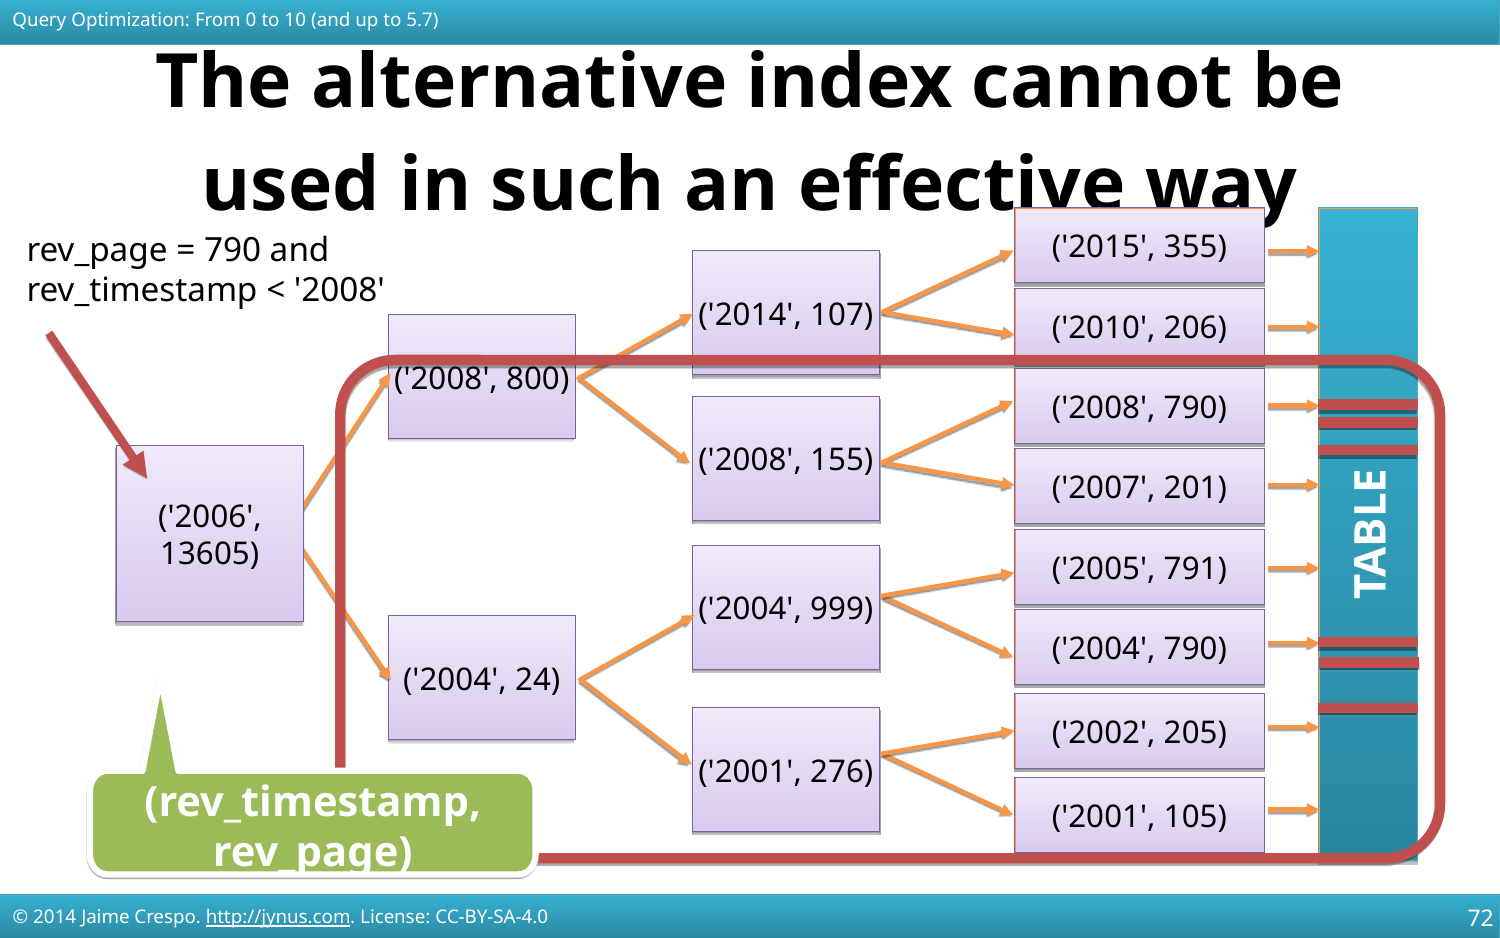

# The alternative index cannot be used in such an effective way
('2015', 355)
rev_page = 790 and rev_timestamp < '2008'
('2014', 107)
('2010', 206)
('2008', 800)
('2008', 790)
('2008', 155)
('2006', 13605)
('2007', 201)
TABLE
('2005', 791)
('2004', 999)
('2004', 790)
('2004', 24)
(rev_timestamp,
rev_page)
('2002', 205)
('2001', 276)
('2001', 105)